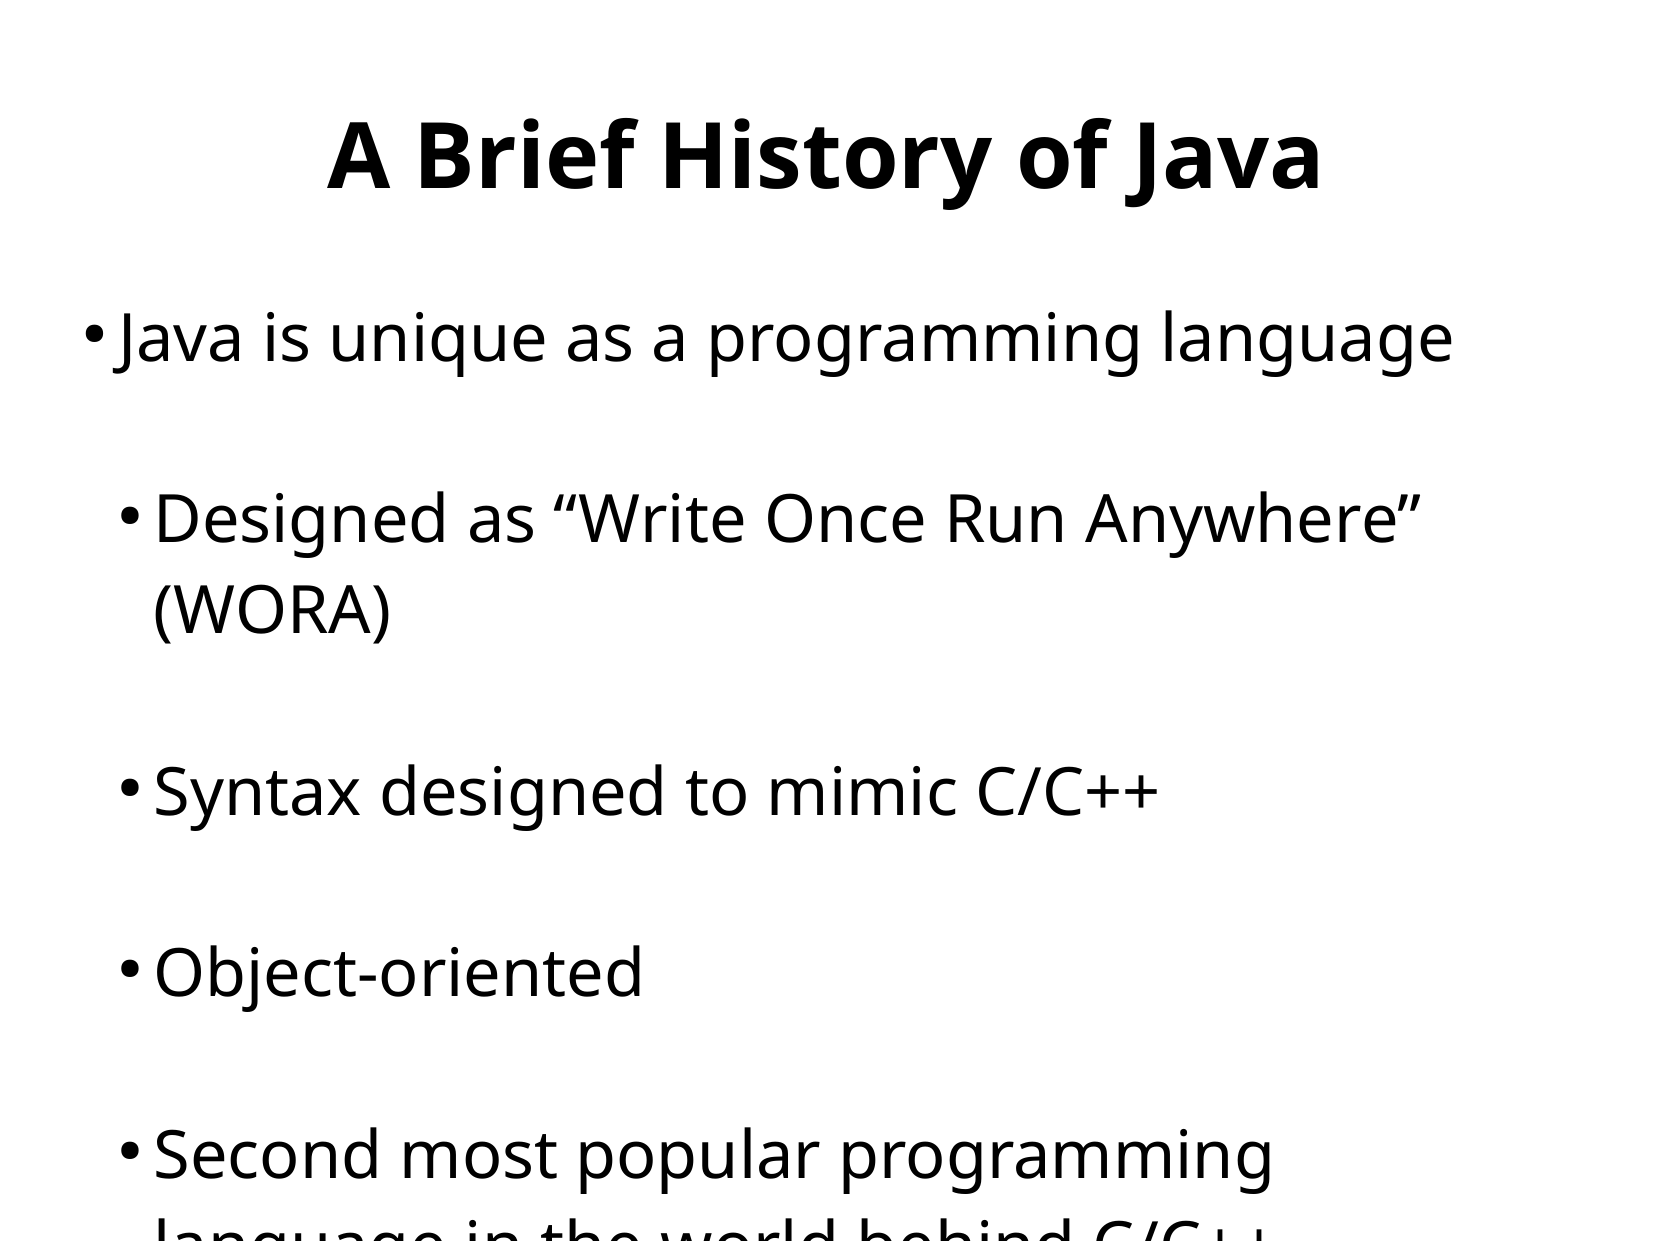

# A Brief History of Java
Java is unique as a programming language
Designed as “Write Once Run Anywhere” (WORA)
Syntax designed to mimic C/C++
Object-oriented
Second most popular programming language in the world behind C/C++